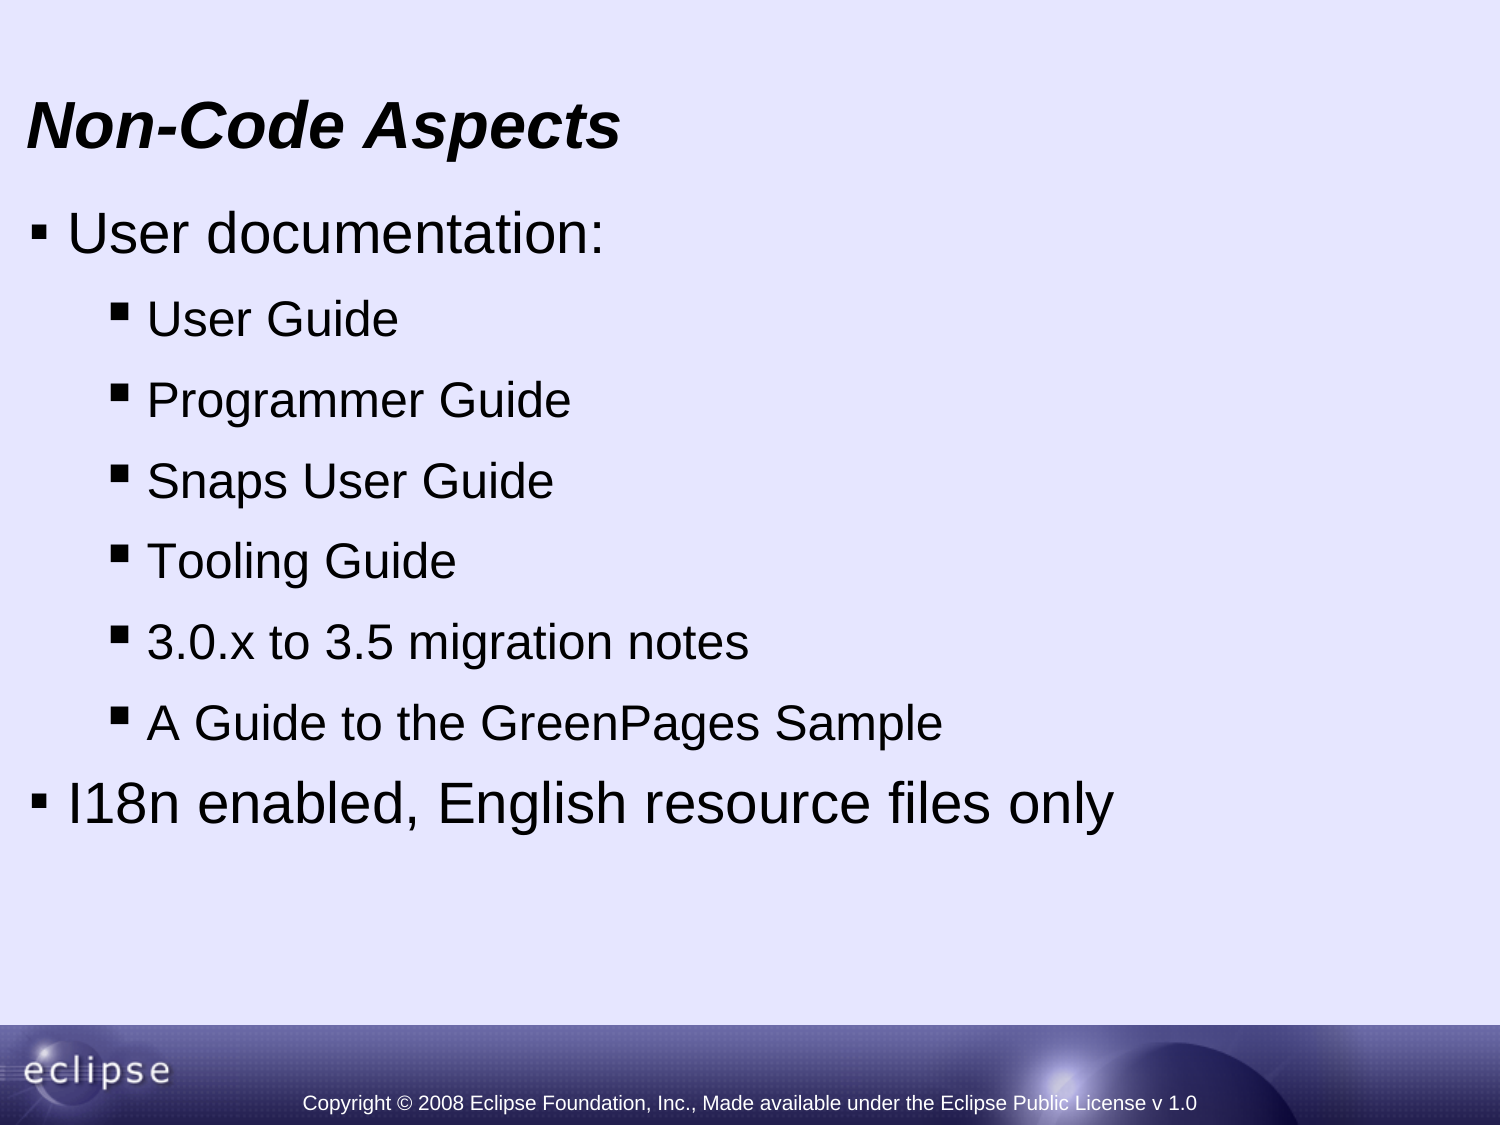

# Non-Code Aspects
User documentation:
User Guide
Programmer Guide
Snaps User Guide
Tooling Guide
3.0.x to 3.5 migration notes
A Guide to the GreenPages Sample
I18n enabled, English resource files only